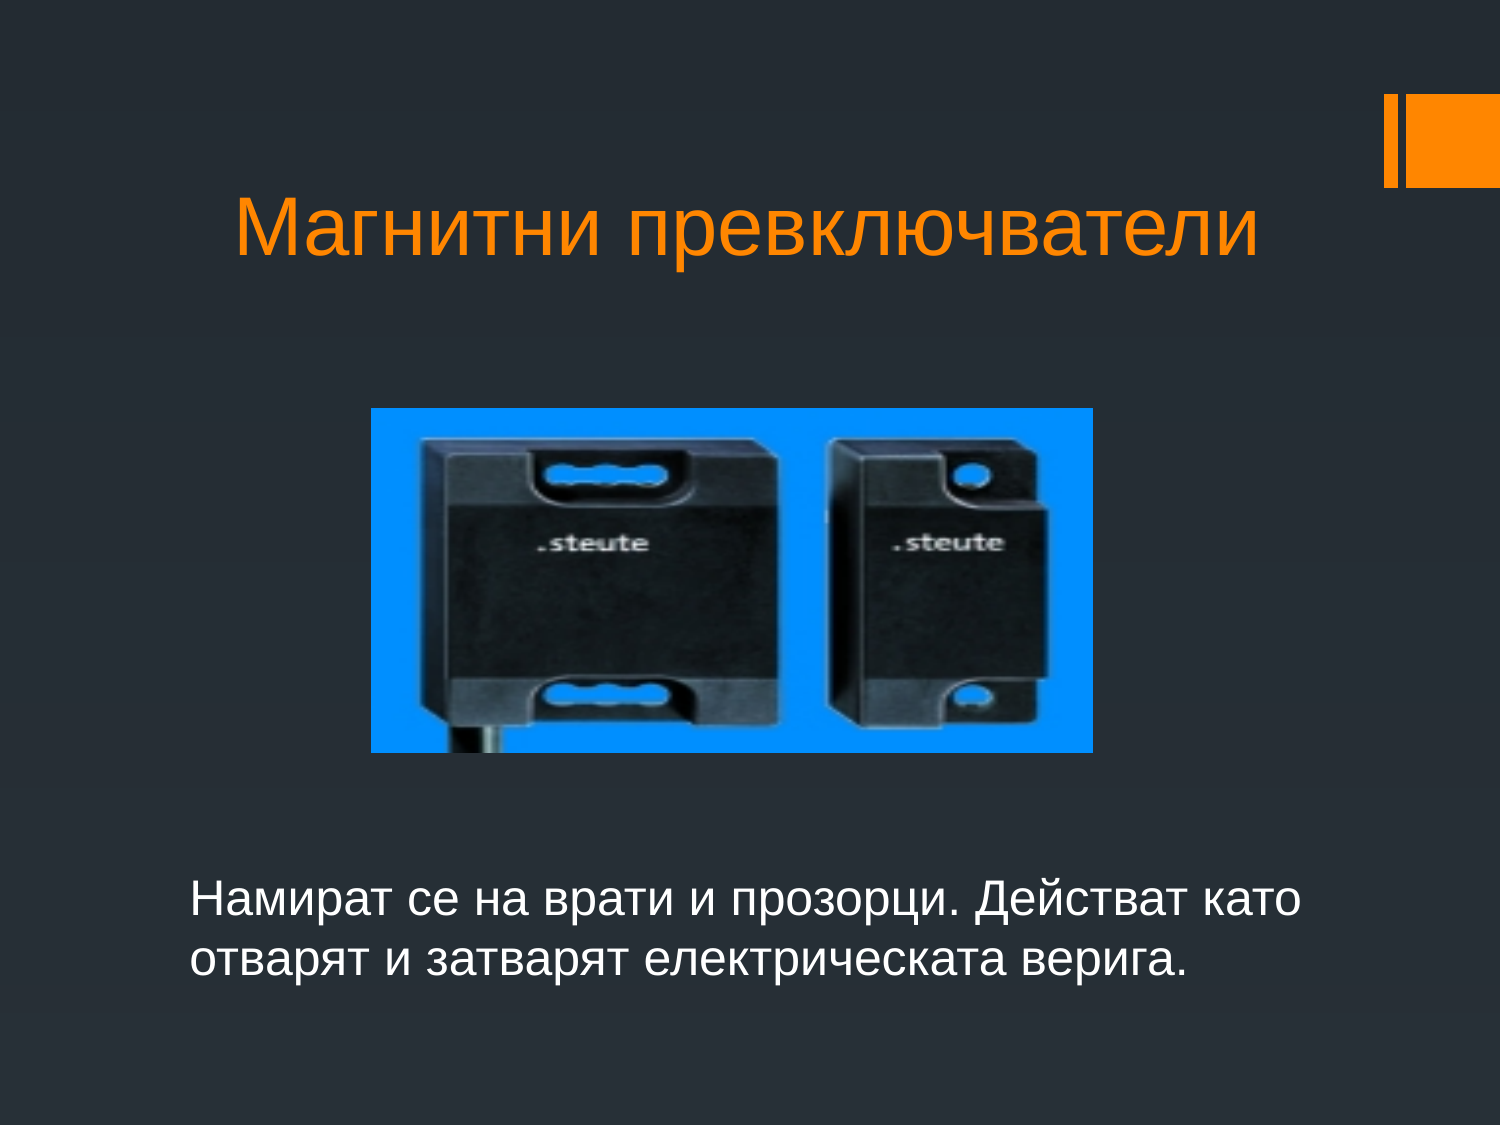

# Магнитни превключватели
Намират се на врати и прозорци. Действат като отварят и затварят електрическата верига.